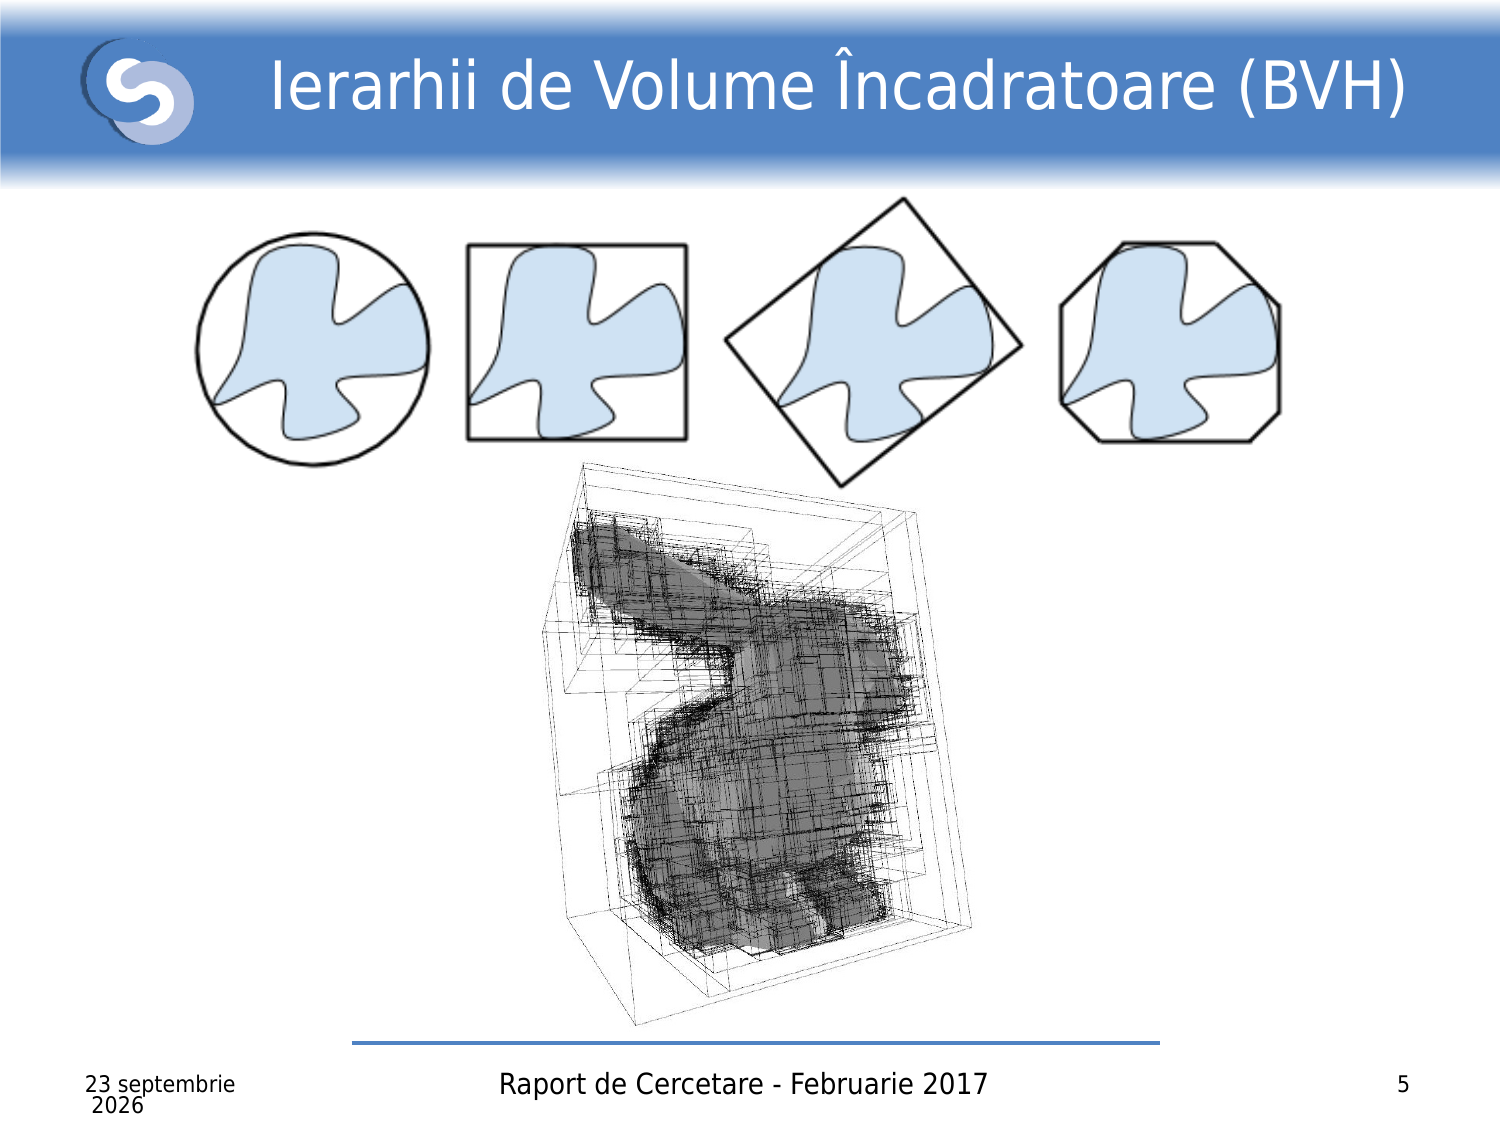

# Ierarhii de Volume Încadratoare (BVH)
Raport de Cercetare - Februarie 2017
5